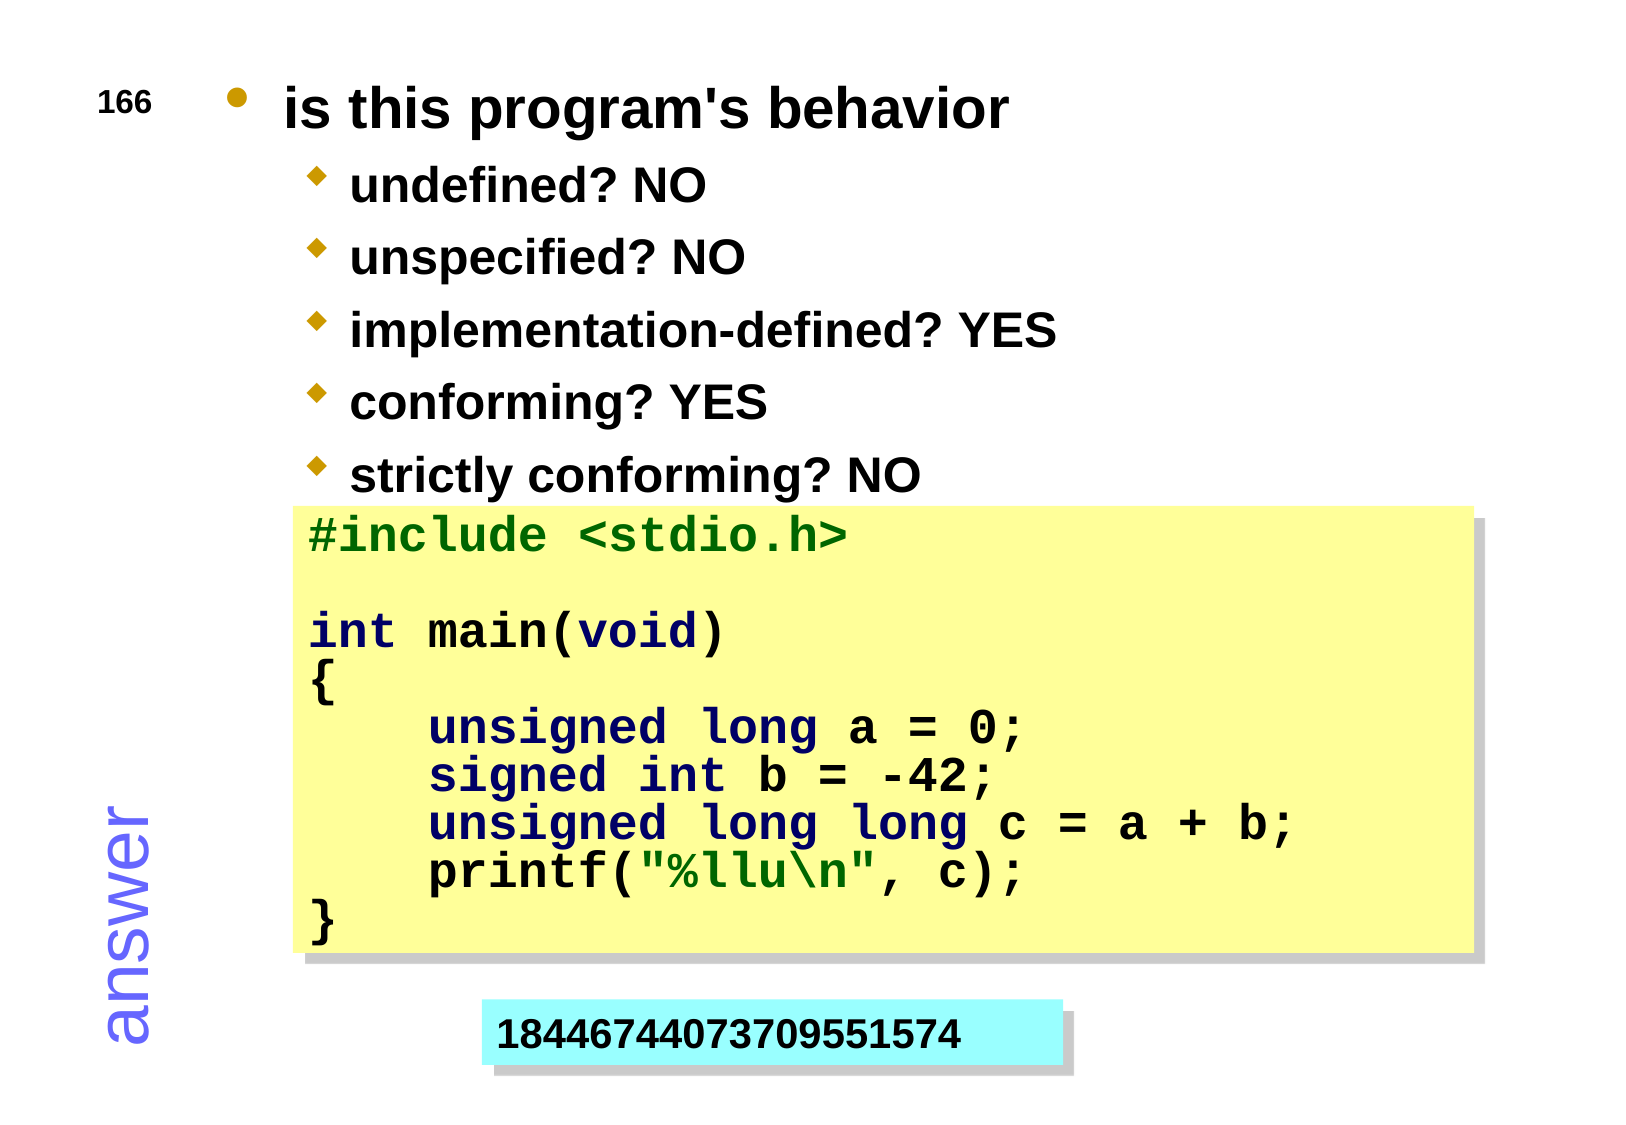

166
is this program's behavior
undefined? NO
unspecified? NO
implementation-defined? YES
conforming? YES
strictly conforming? NO
# answer
#include <stdio.h>
int main(void)
{
 unsigned long a = 0;
 signed int b = -42;
 unsigned long long c = a + b;
 printf("%llu\n", c);
}
18446744073709551574